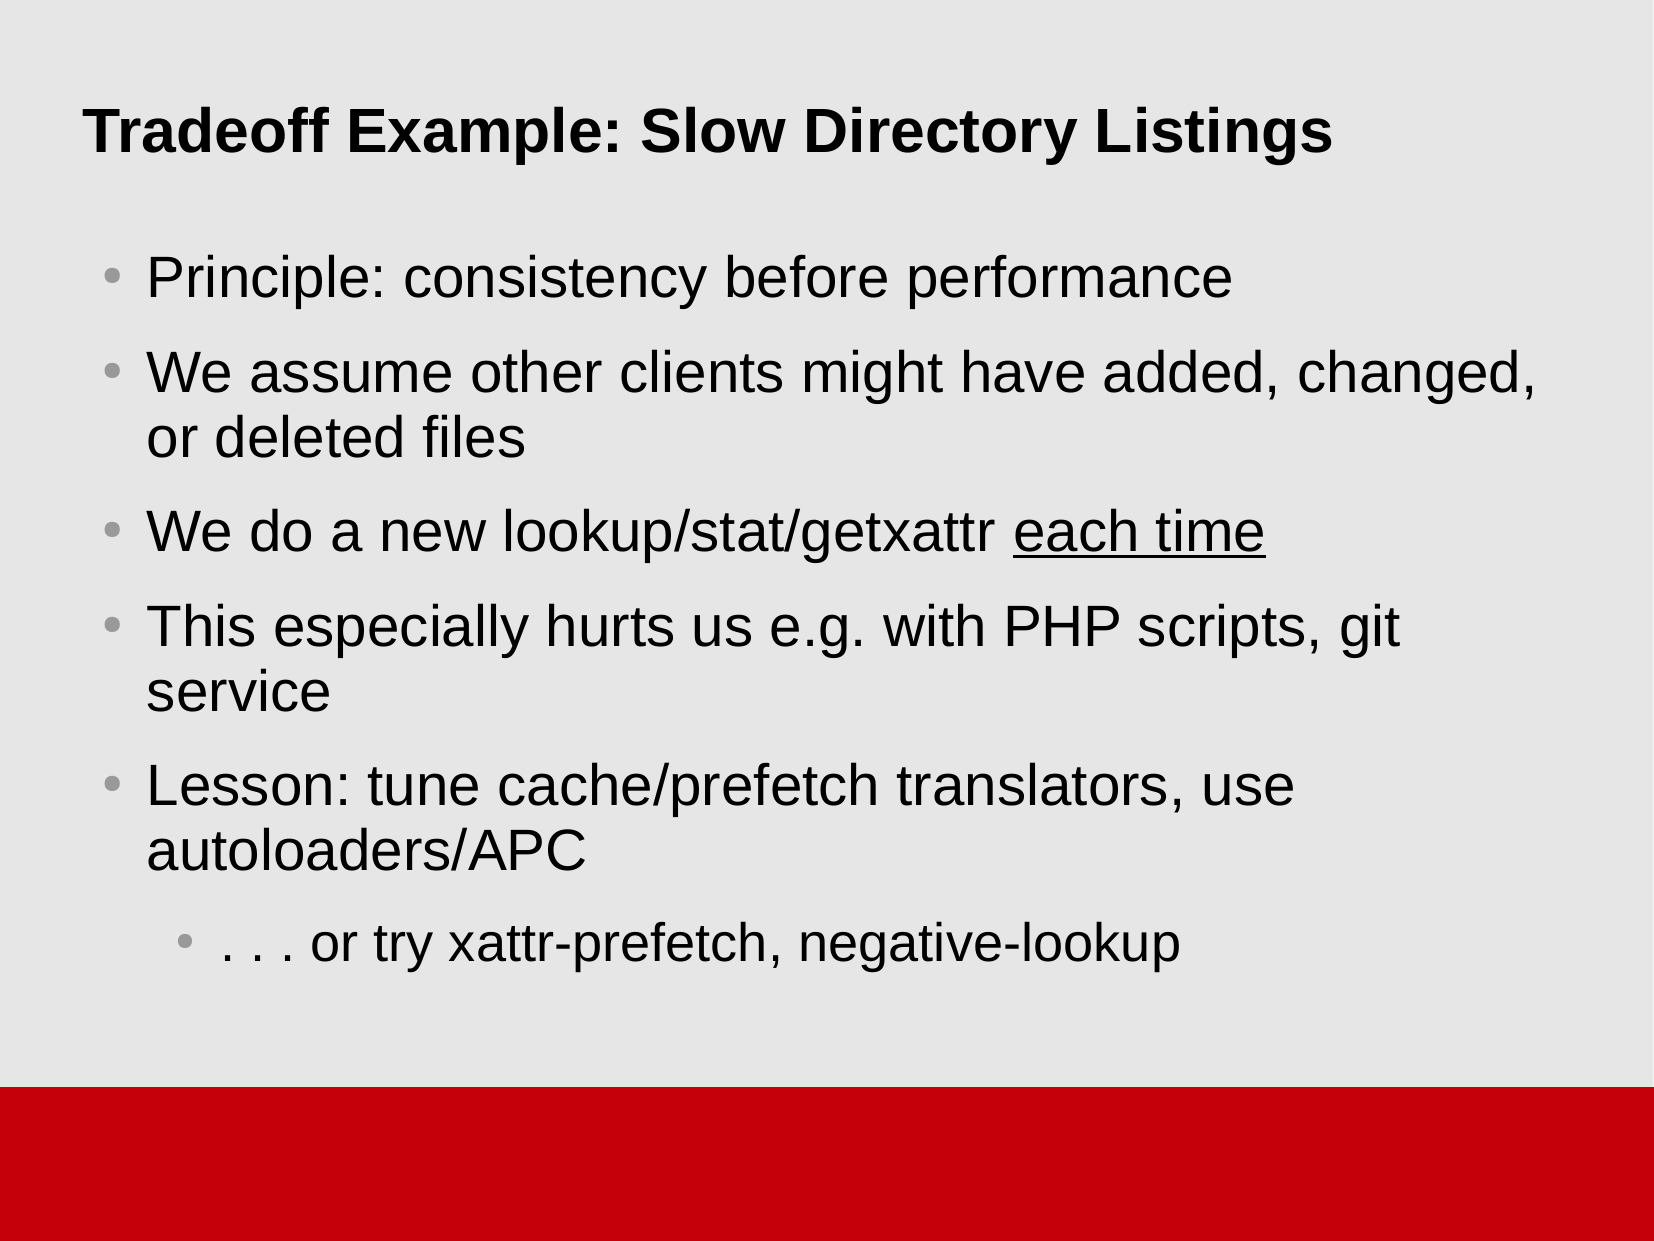

# Tradeoff Example: Slow Directory Listings
Principle: consistency before performance
We assume other clients might have added, changed, or deleted files
We do a new lookup/stat/getxattr each time
This especially hurts us e.g. with PHP scripts, git service
Lesson: tune cache/prefetch translators, use autoloaders/APC
. . . or try xattr-prefetch, negative-lookup